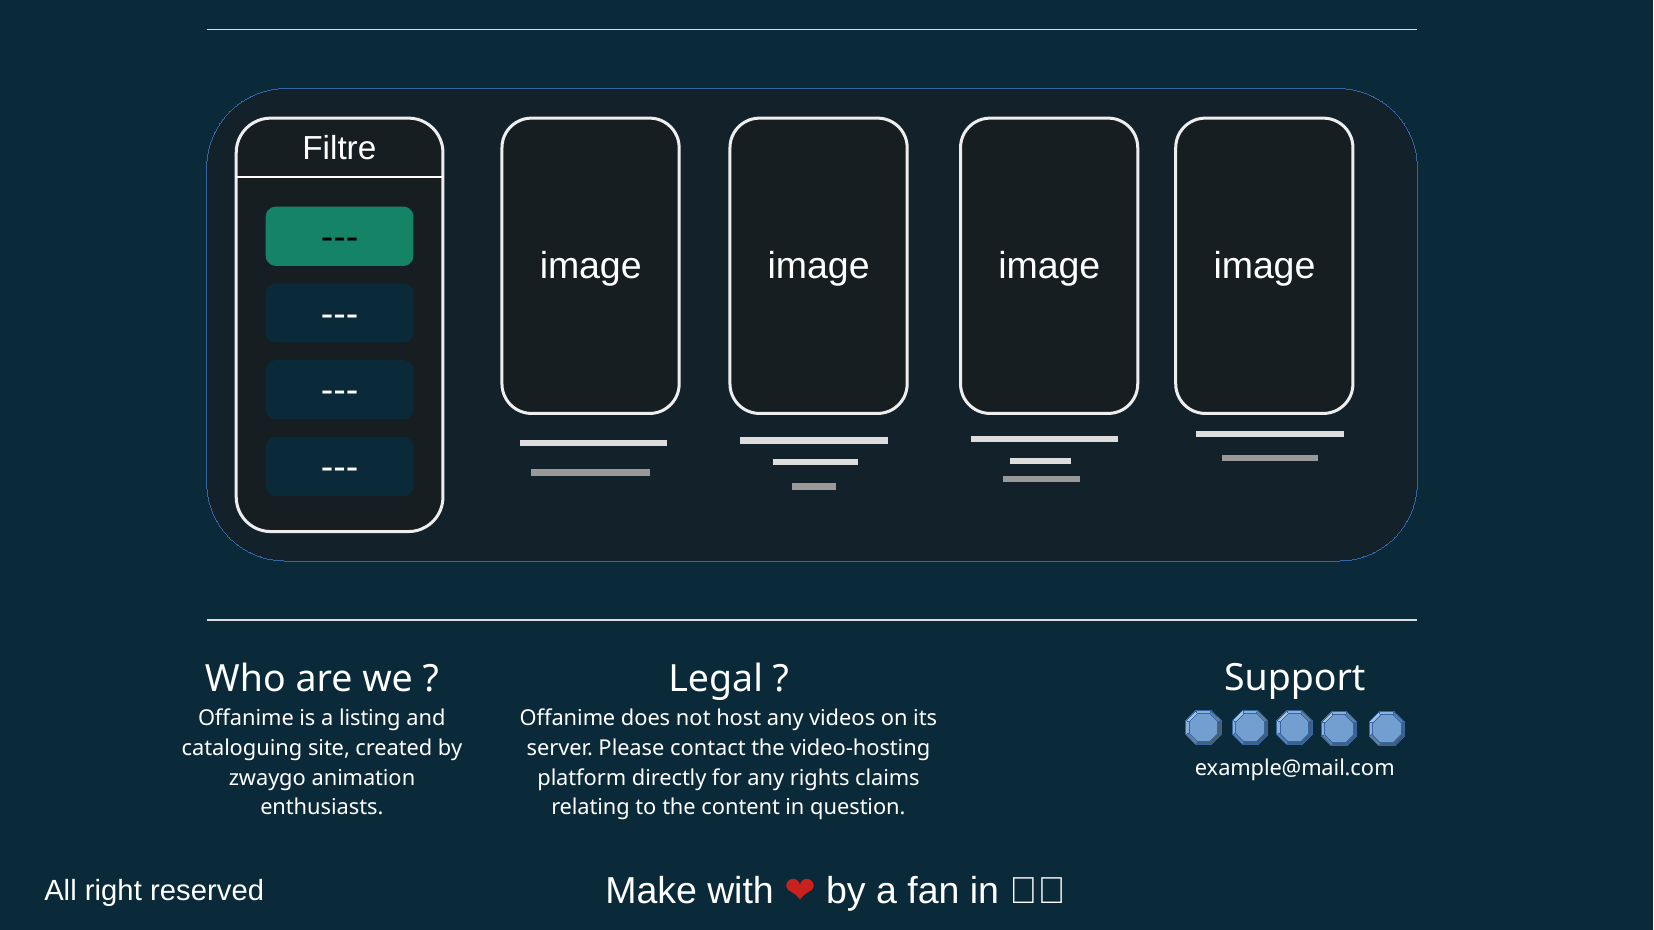

Filtre
image
image
image
image
---
---
---
---
Support
example@mail.com
Who are we ?
Offanime is a listing and cataloguing site, created by zwaygo animation enthusiasts.
Legal ?
Offanime does not host any videos on its server. Please contact the video-hosting platform directly for any rights claims relating to the content in question.
Make with ❤️ by a fan in 🇫🇷
All right reserved